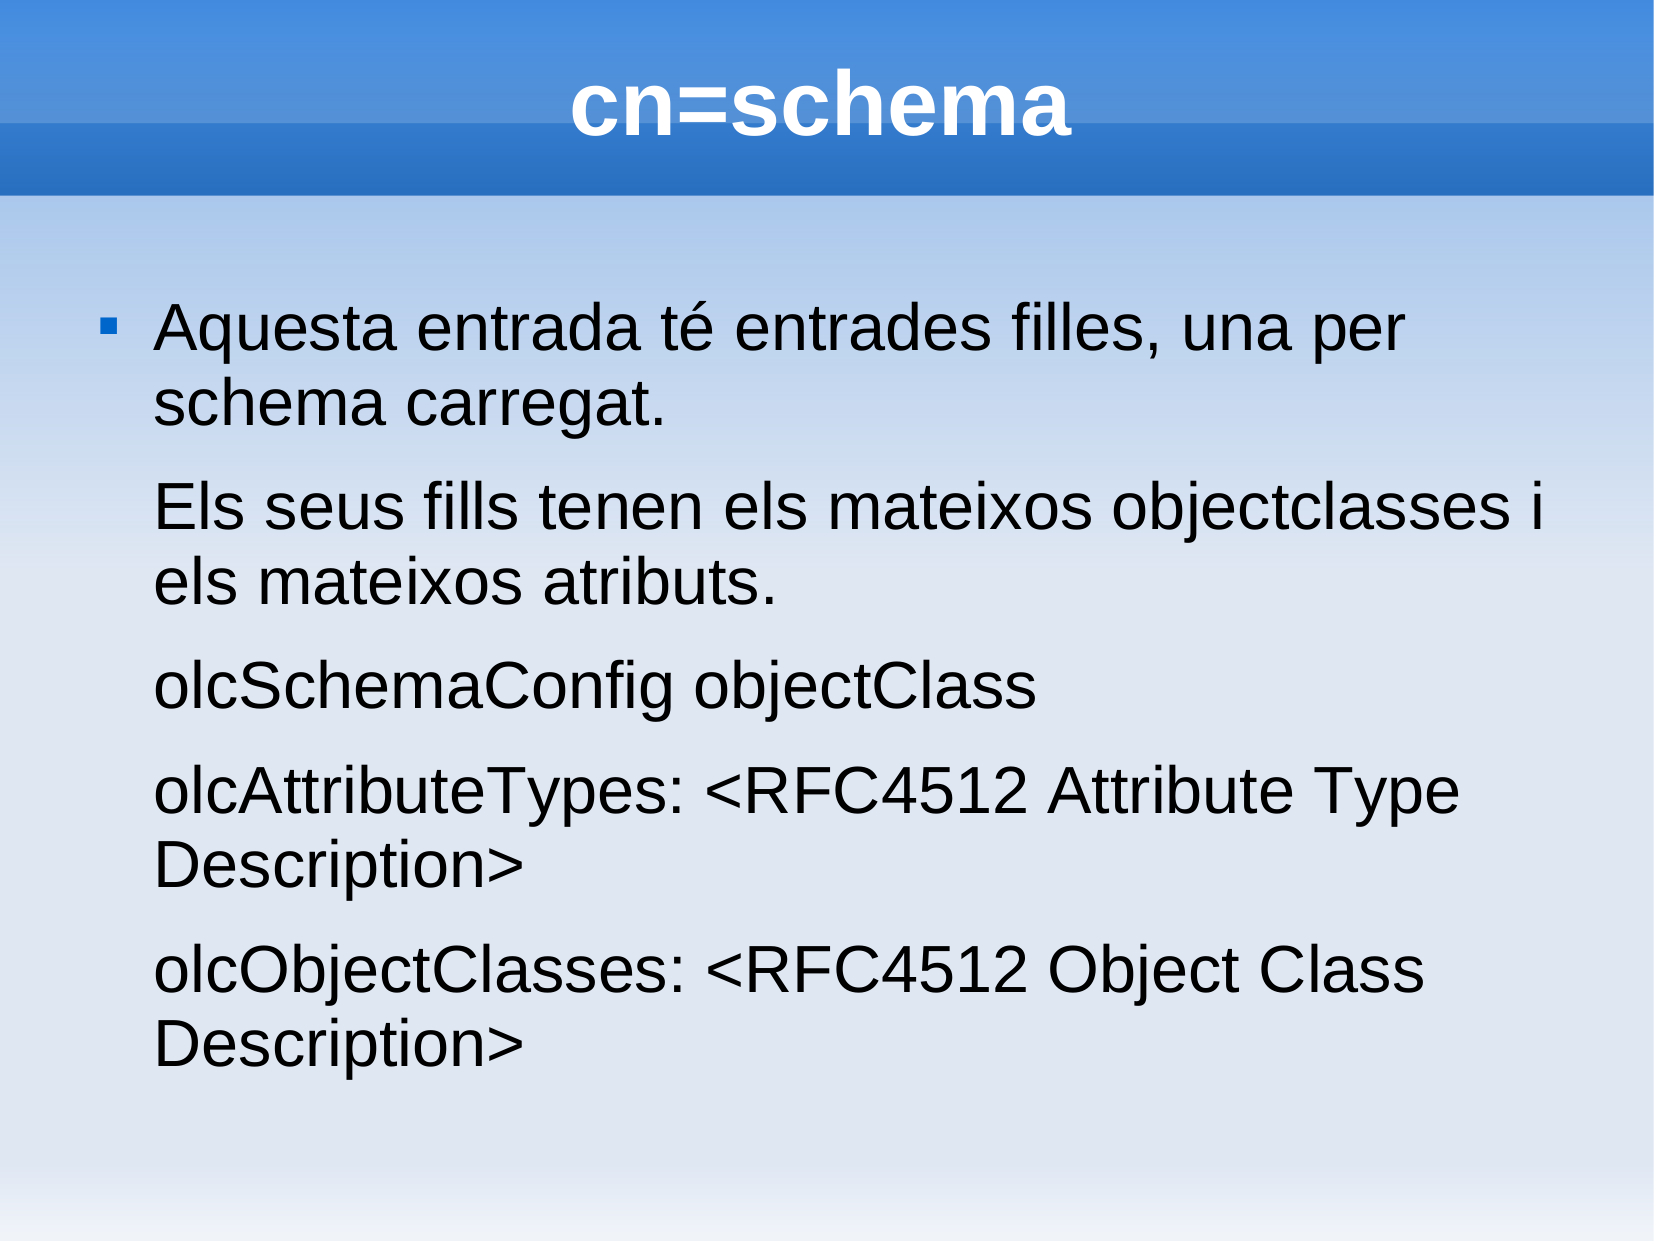

# cn=schema
Aquesta entrada té entrades filles, una per schema carregat.
Els seus fills tenen els mateixos objectclasses i els mateixos atributs.
olcSchemaConfig objectClass
olcAttributeTypes: <RFC4512 Attribute Type Description>
olcObjectClasses: <RFC4512 Object Class Description>